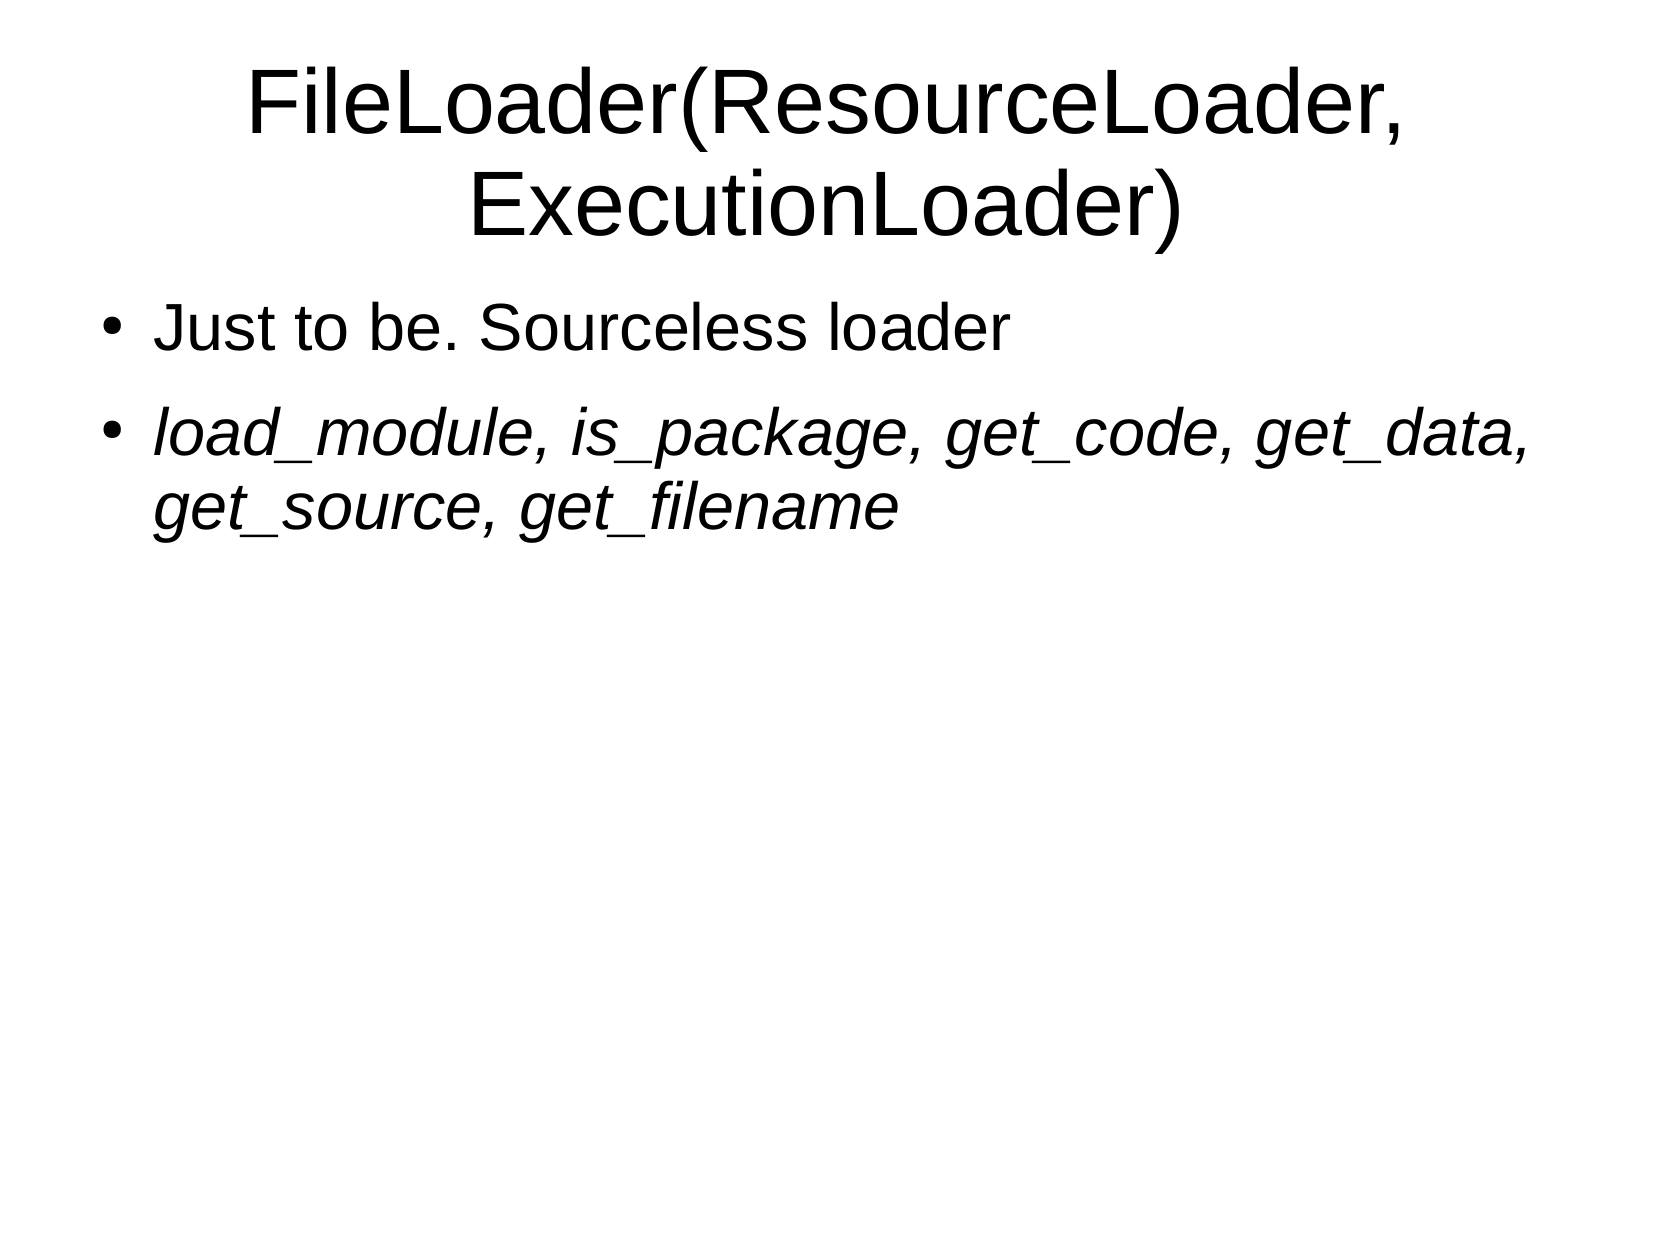

# FileLoader(ResourceLoader, ExecutionLoader)
Just to be. Sourceless loader
load_module, is_package, get_code, get_data, get_source, get_filename